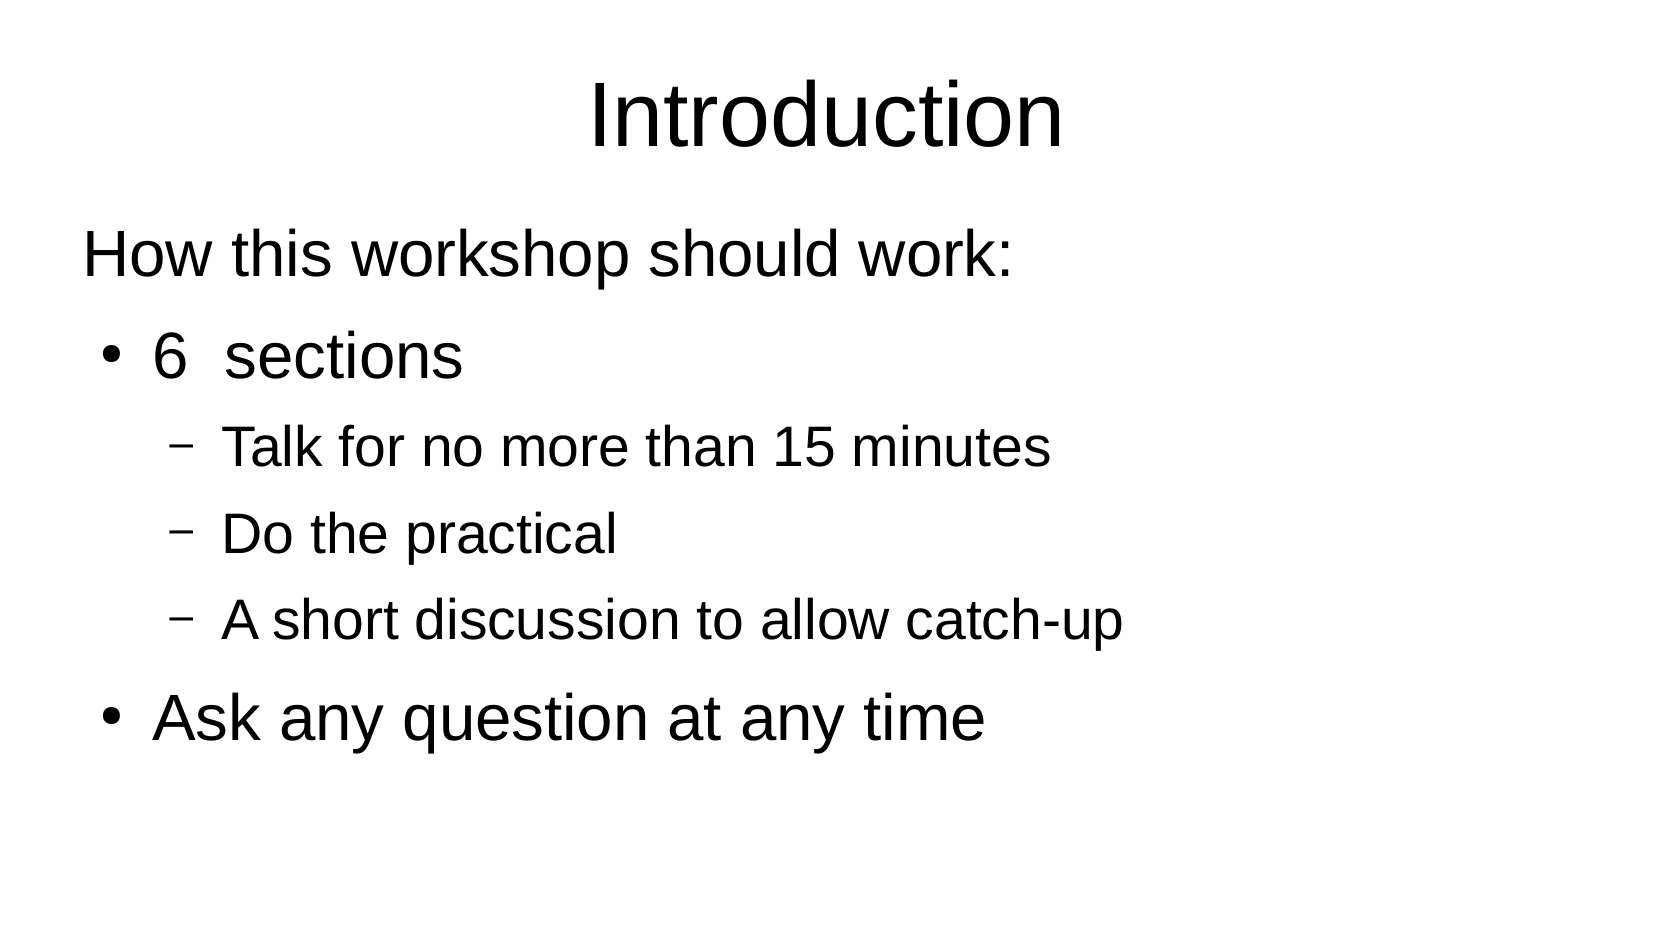

# Introduction
How this workshop should work:
6 sections
Talk for no more than 15 minutes
Do the practical
A short discussion to allow catch-up
Ask any question at any time